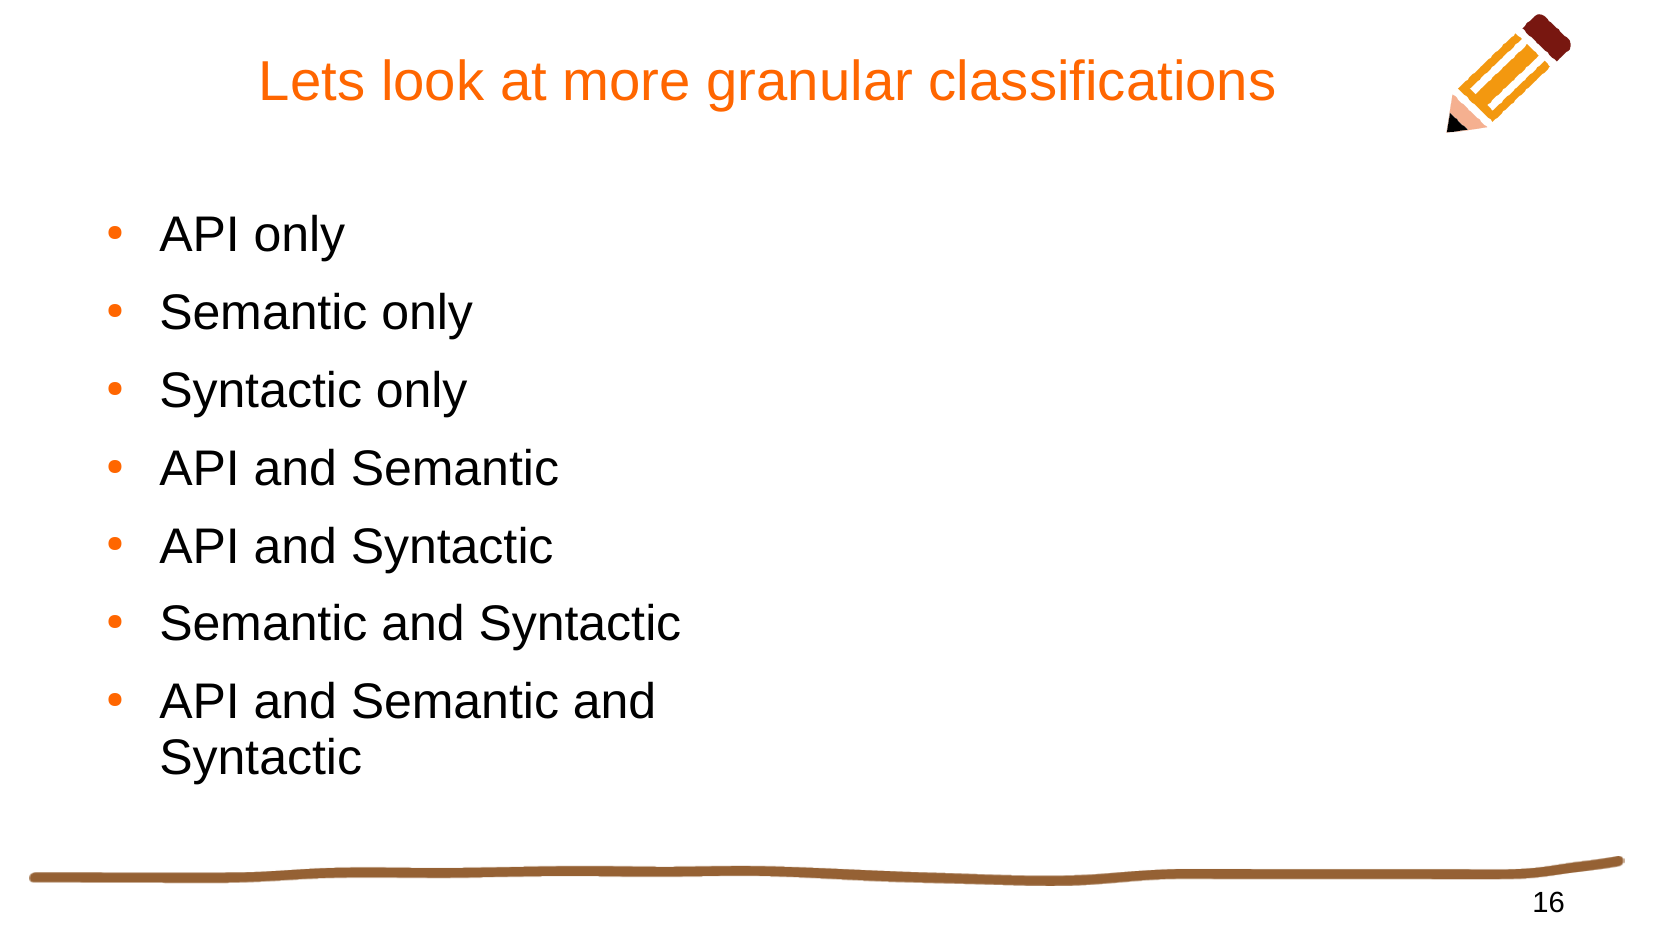

# Lets look at more granular classifications
API only
Semantic only
Syntactic only
API and Semantic
API and Syntactic
Semantic and Syntactic
API and Semantic and Syntactic
16